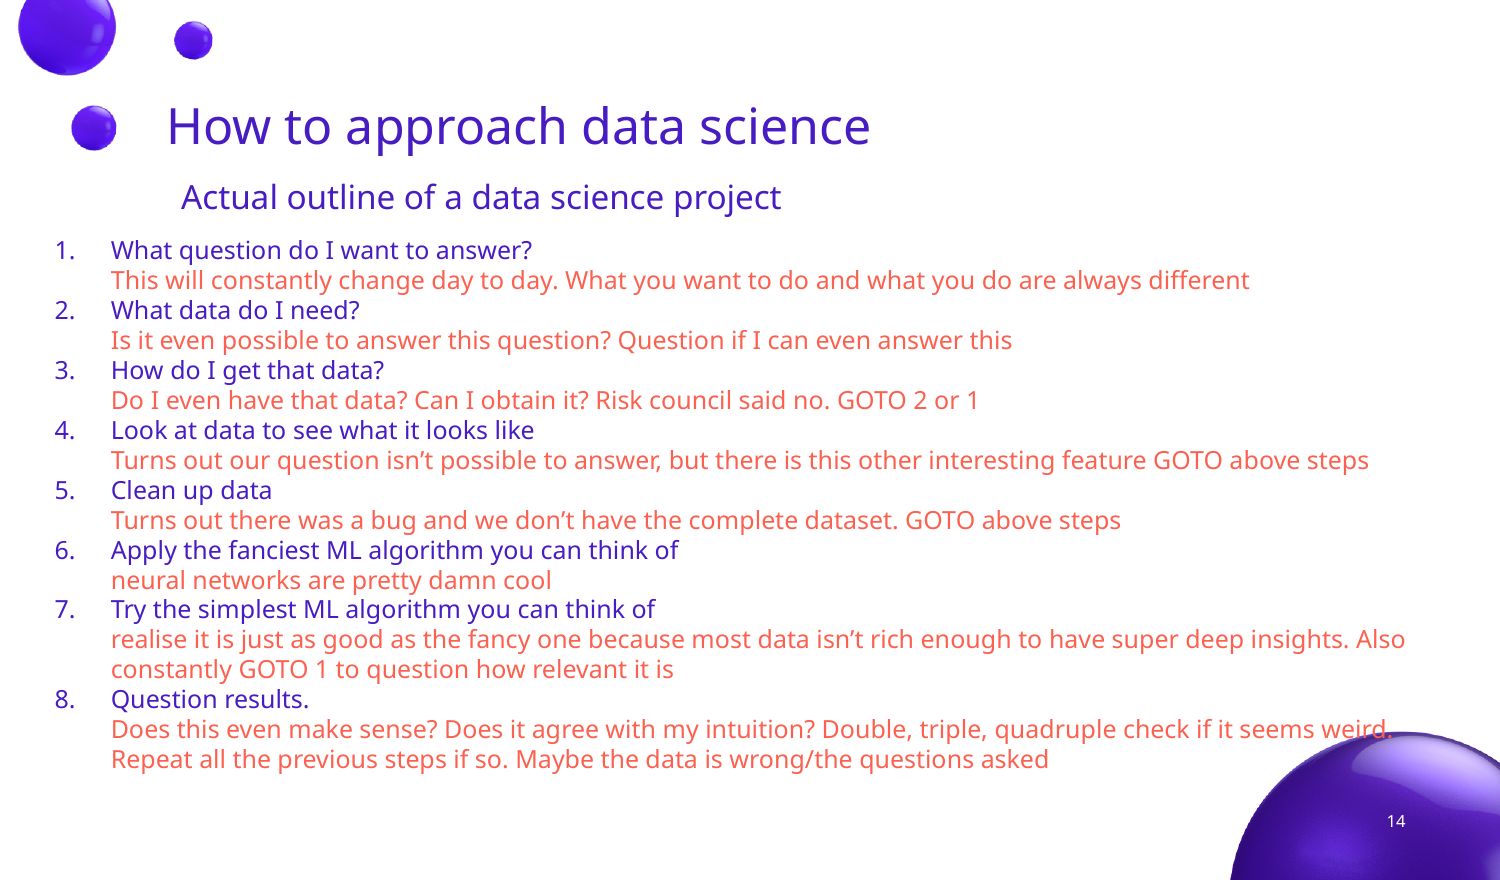

# How to approach data science
Actual outline of a data science project
What question do I want to answer?
This will constantly change day to day. What you want to do and what you do are always different
What data do I need?
Is it even possible to answer this question? Question if I can even answer this
How do I get that data?
Do I even have that data? Can I obtain it? Risk council said no. GOTO 2 or 1
Look at data to see what it looks like
Turns out our question isn’t possible to answer, but there is this other interesting feature GOTO above steps
Clean up data
Turns out there was a bug and we don’t have the complete dataset. GOTO above steps
Apply the fanciest ML algorithm you can think of
neural networks are pretty damn cool
Try the simplest ML algorithm you can think of
realise it is just as good as the fancy one because most data isn’t rich enough to have super deep insights. Also constantly GOTO 1 to question how relevant it is
Question results.
Does this even make sense? Does it agree with my intuition? Double, triple, quadruple check if it seems weird. Repeat all the previous steps if so. Maybe the data is wrong/the questions asked